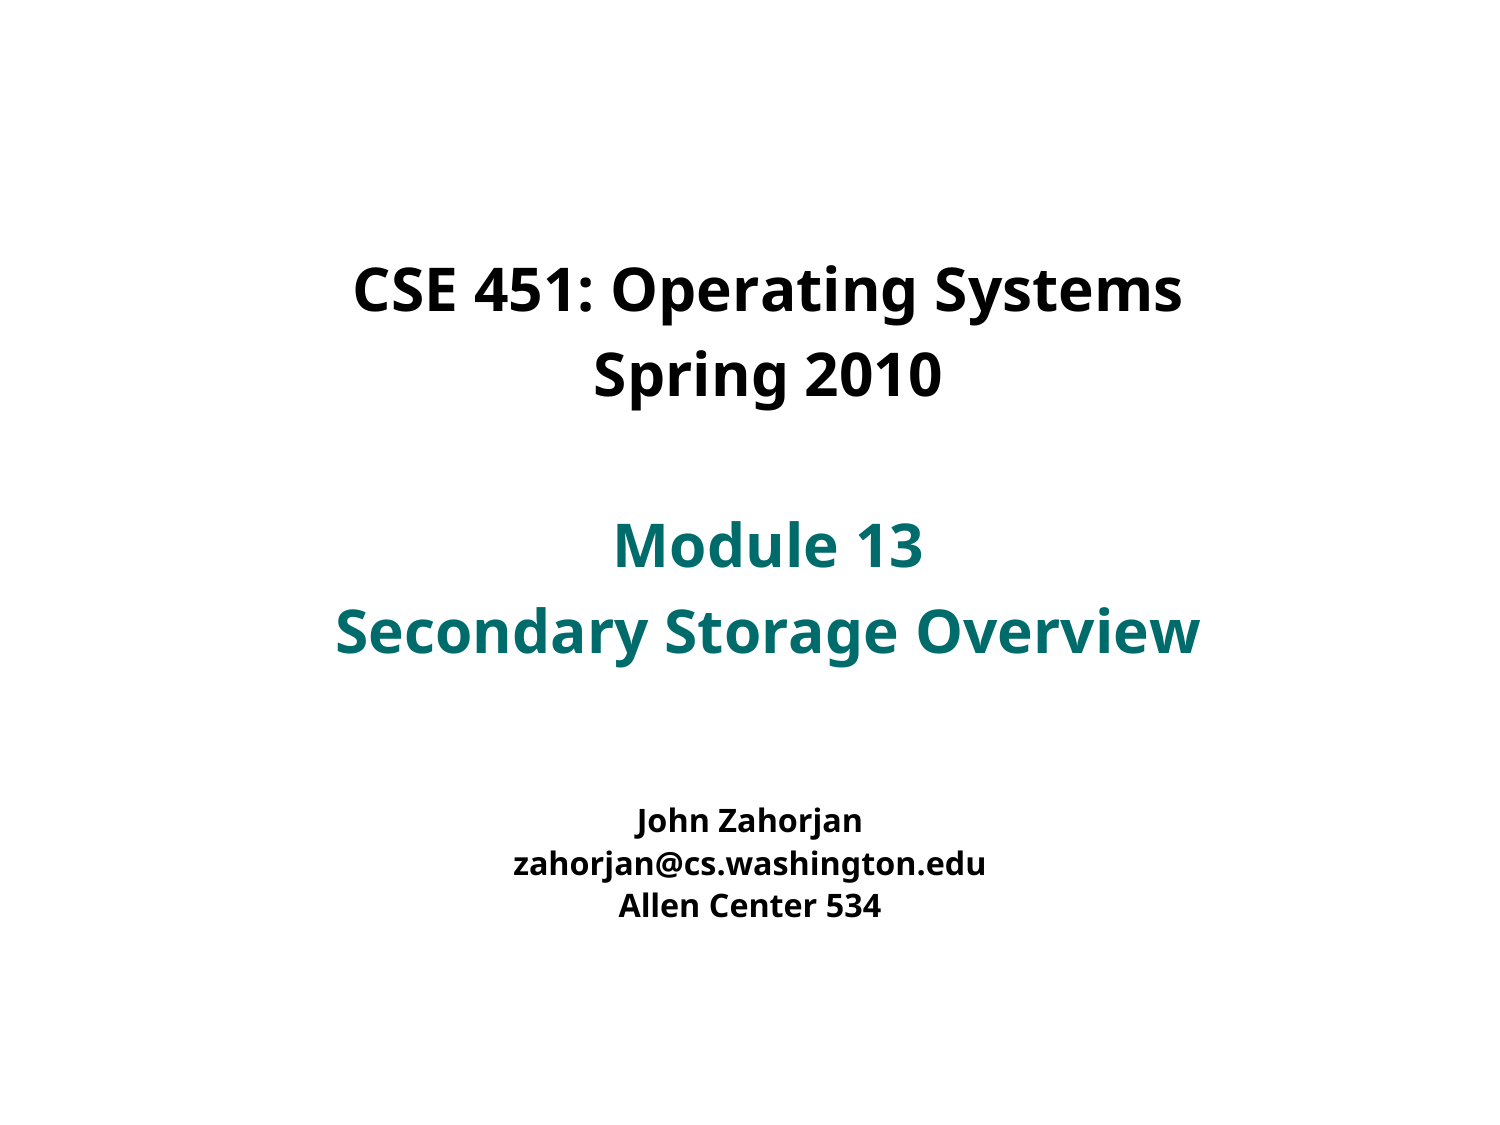

# CSE 451: Operating Systems Spring 2010 Module 13 Secondary Storage Overview
John Zahorjan
zahorjan@cs.washington.edu
Allen Center 534
1